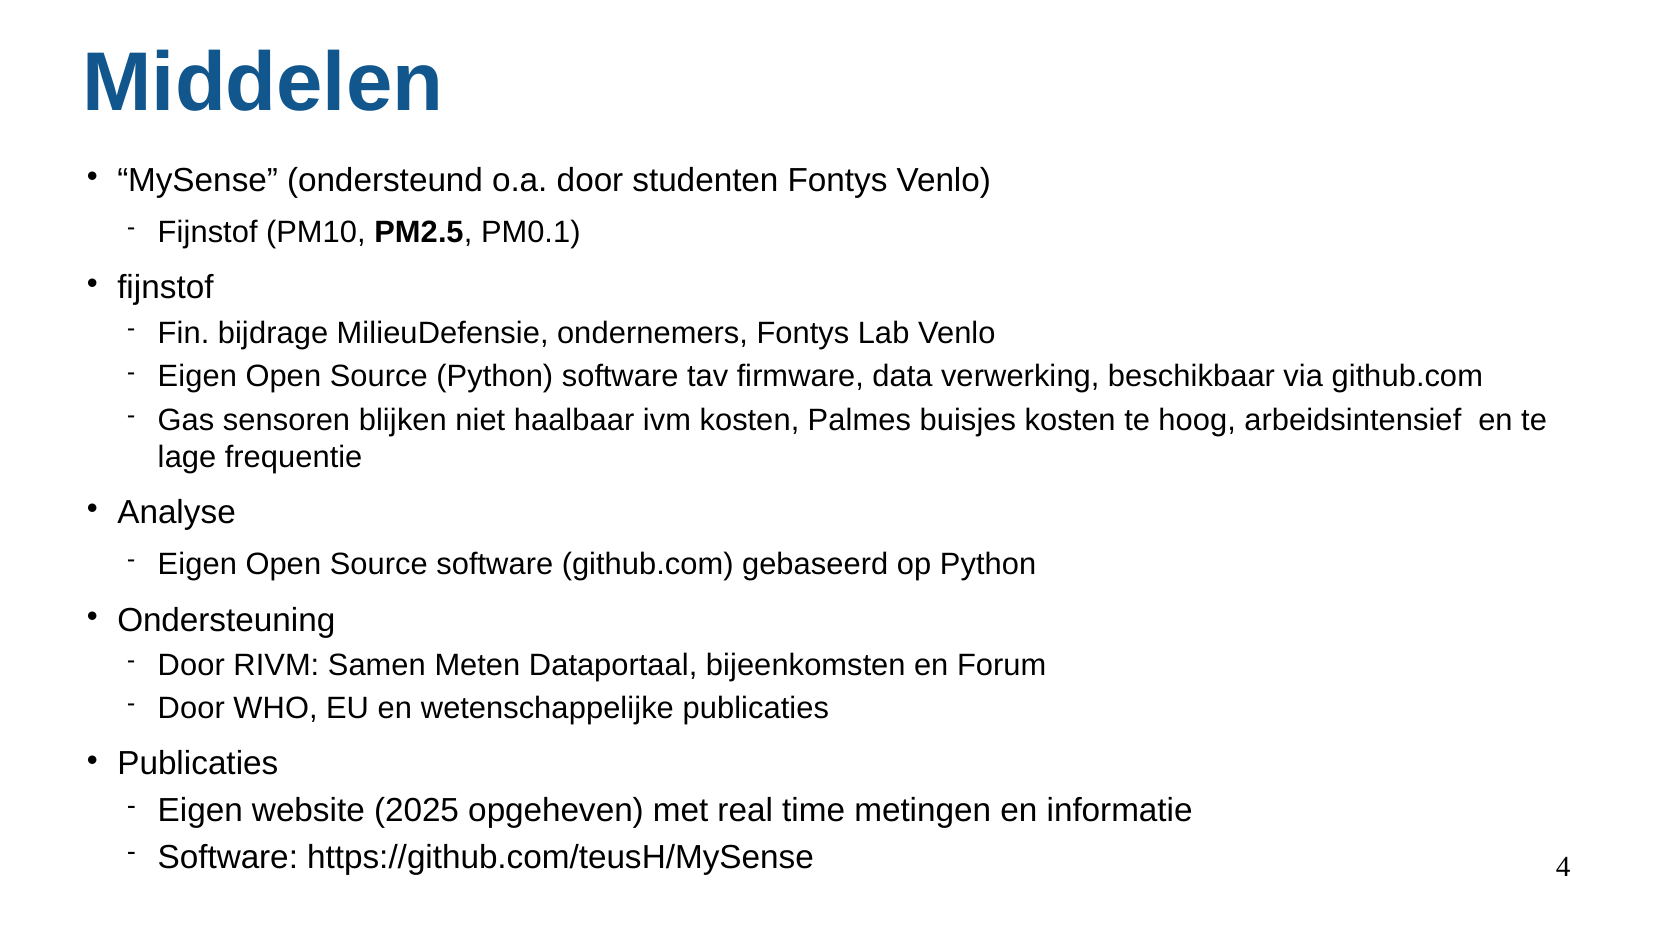

# Middelen
“MySense” (ondersteund o.a. door studenten Fontys Venlo)
Fijnstof (PM10, PM2.5, PM0.1)
fijnstof
Fin. bijdrage MilieuDefensie, ondernemers, Fontys Lab Venlo
Eigen Open Source (Python) software tav firmware, data verwerking, beschikbaar via github.com
Gas sensoren blijken niet haalbaar ivm kosten, Palmes buisjes kosten te hoog, arbeidsintensief en te lage frequentie
Analyse
Eigen Open Source software (github.com) gebaseerd op Python
Ondersteuning
Door RIVM: Samen Meten Dataportaal, bijeenkomsten en Forum
Door WHO, EU en wetenschappelijke publicaties
Publicaties
Eigen website (2025 opgeheven) met real time metingen en informatie
Software: https://github.com/teusH/MySense
4